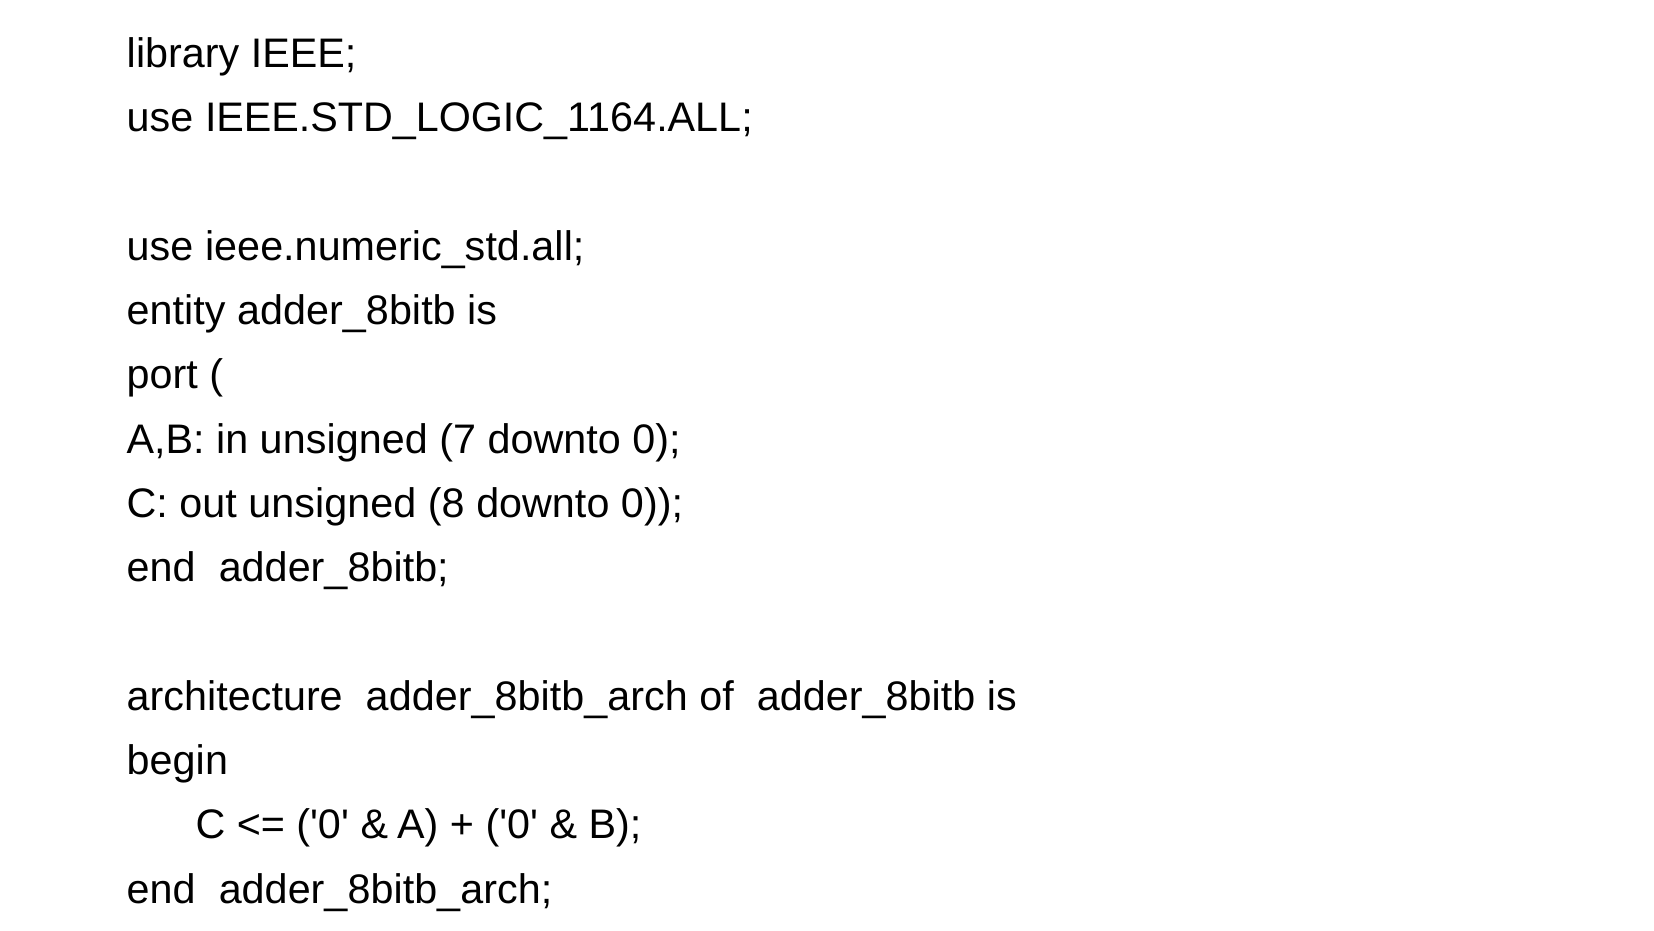

# library IEEE;
use IEEE.STD_LOGIC_1164.ALL;
use ieee.numeric_std.all;
entity adder_8bitb is
port (
A,B: in unsigned (7 downto 0);
C: out unsigned (8 downto 0));
end adder_8bitb;
architecture adder_8bitb_arch of adder_8bitb is
begin
 C <= ('0' & A) + ('0' & B);
end adder_8bitb_arch;